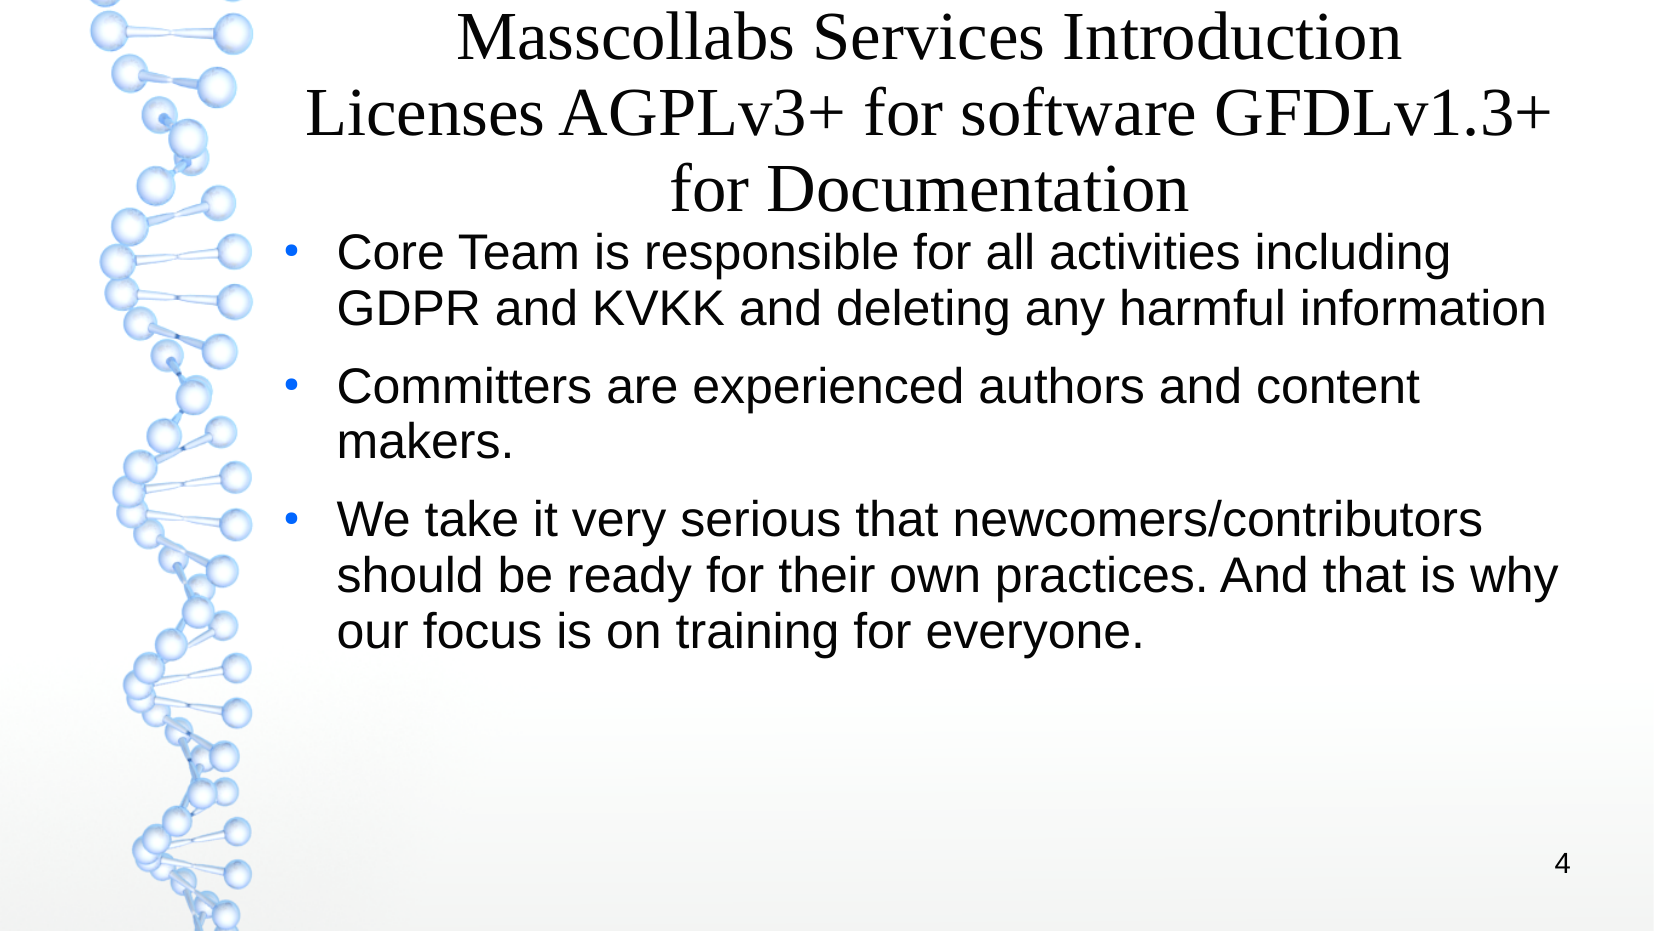

# Masscollabs Services Introduction Licenses AGPLv3+ for software GFDLv1.3+ for Documentation
Core Team is responsible for all activities including GDPR and KVKK and deleting any harmful information
Committers are experienced authors and content makers.
We take it very serious that newcomers/contributors should be ready for their own practices. And that is why our focus is on training for everyone.
4